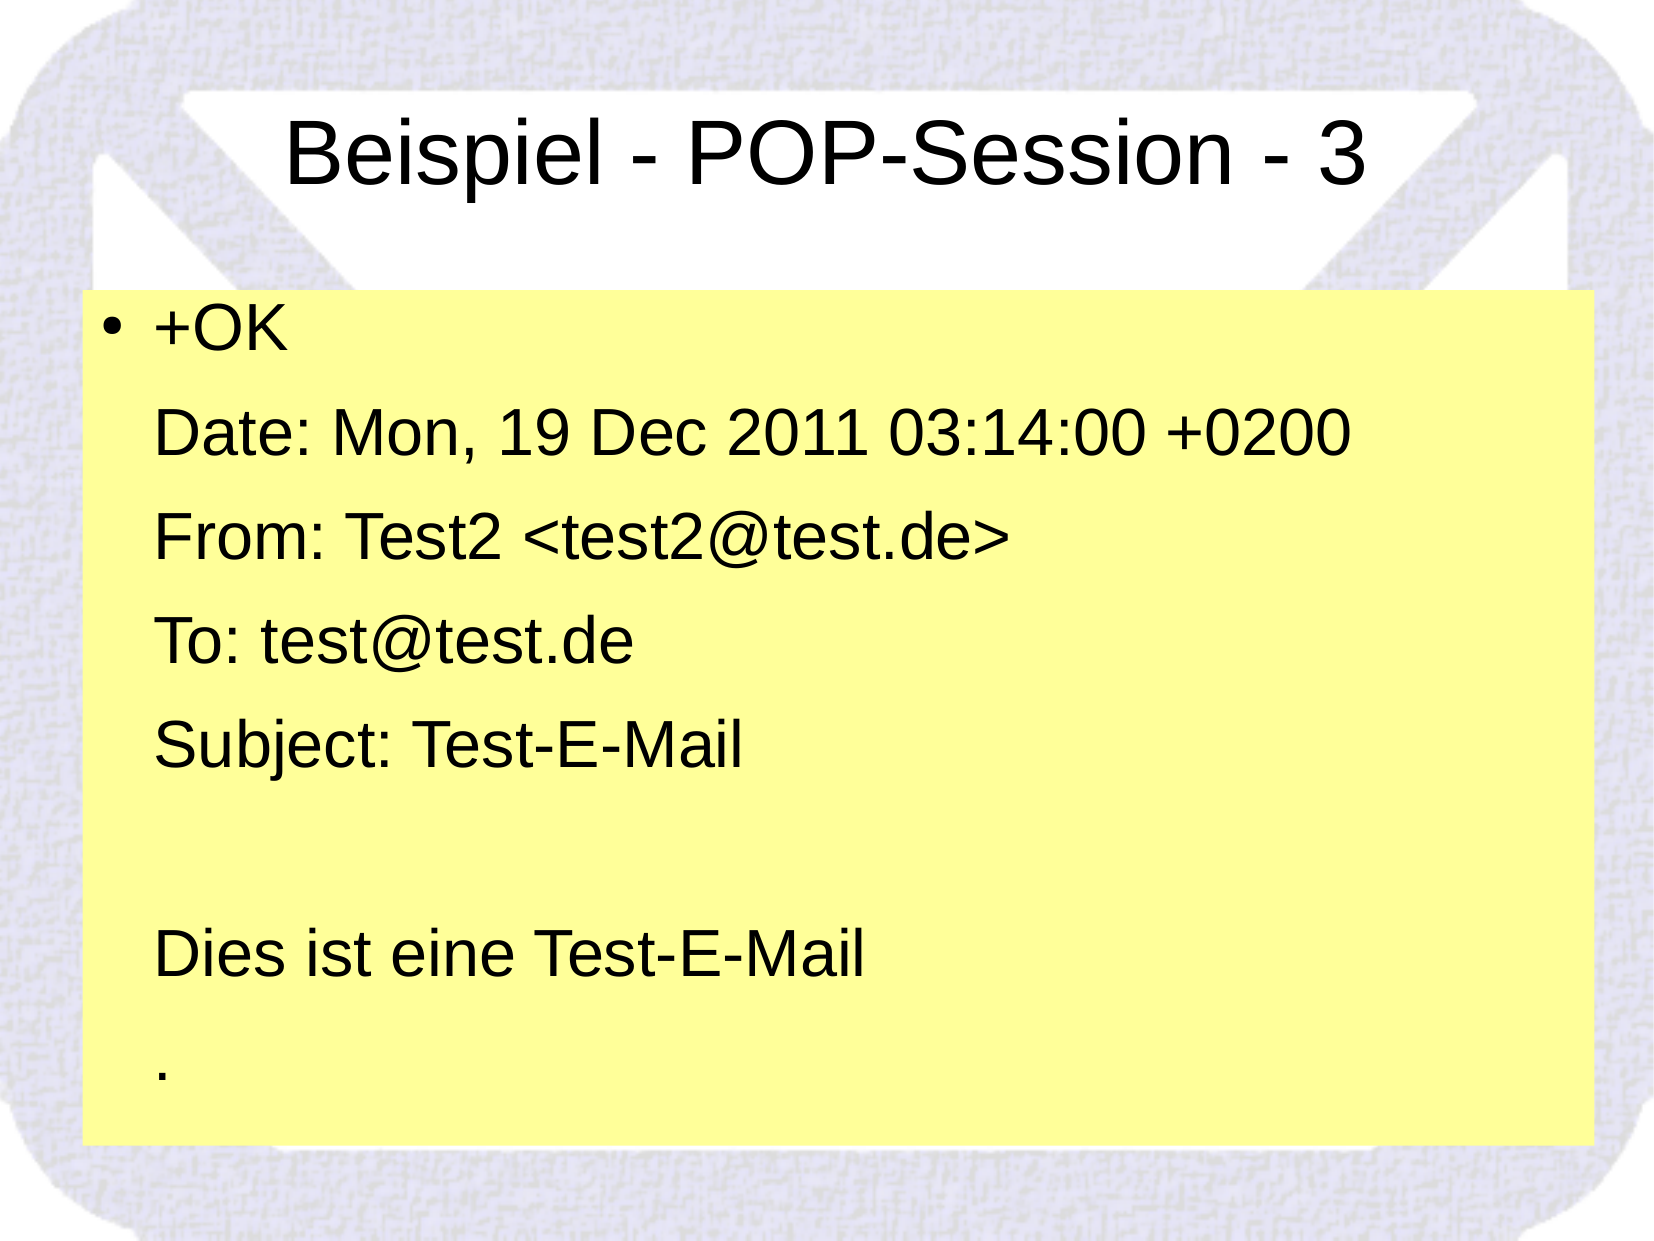

# Beispiel - POP-Session - 3
+OK
Date: Mon, 19 Dec 2011 03:14:00 +0200
From: Test2 <test2@test.de>
To: test@test.de
Subject: Test-E-Mail
Dies ist eine Test-E-Mail
.